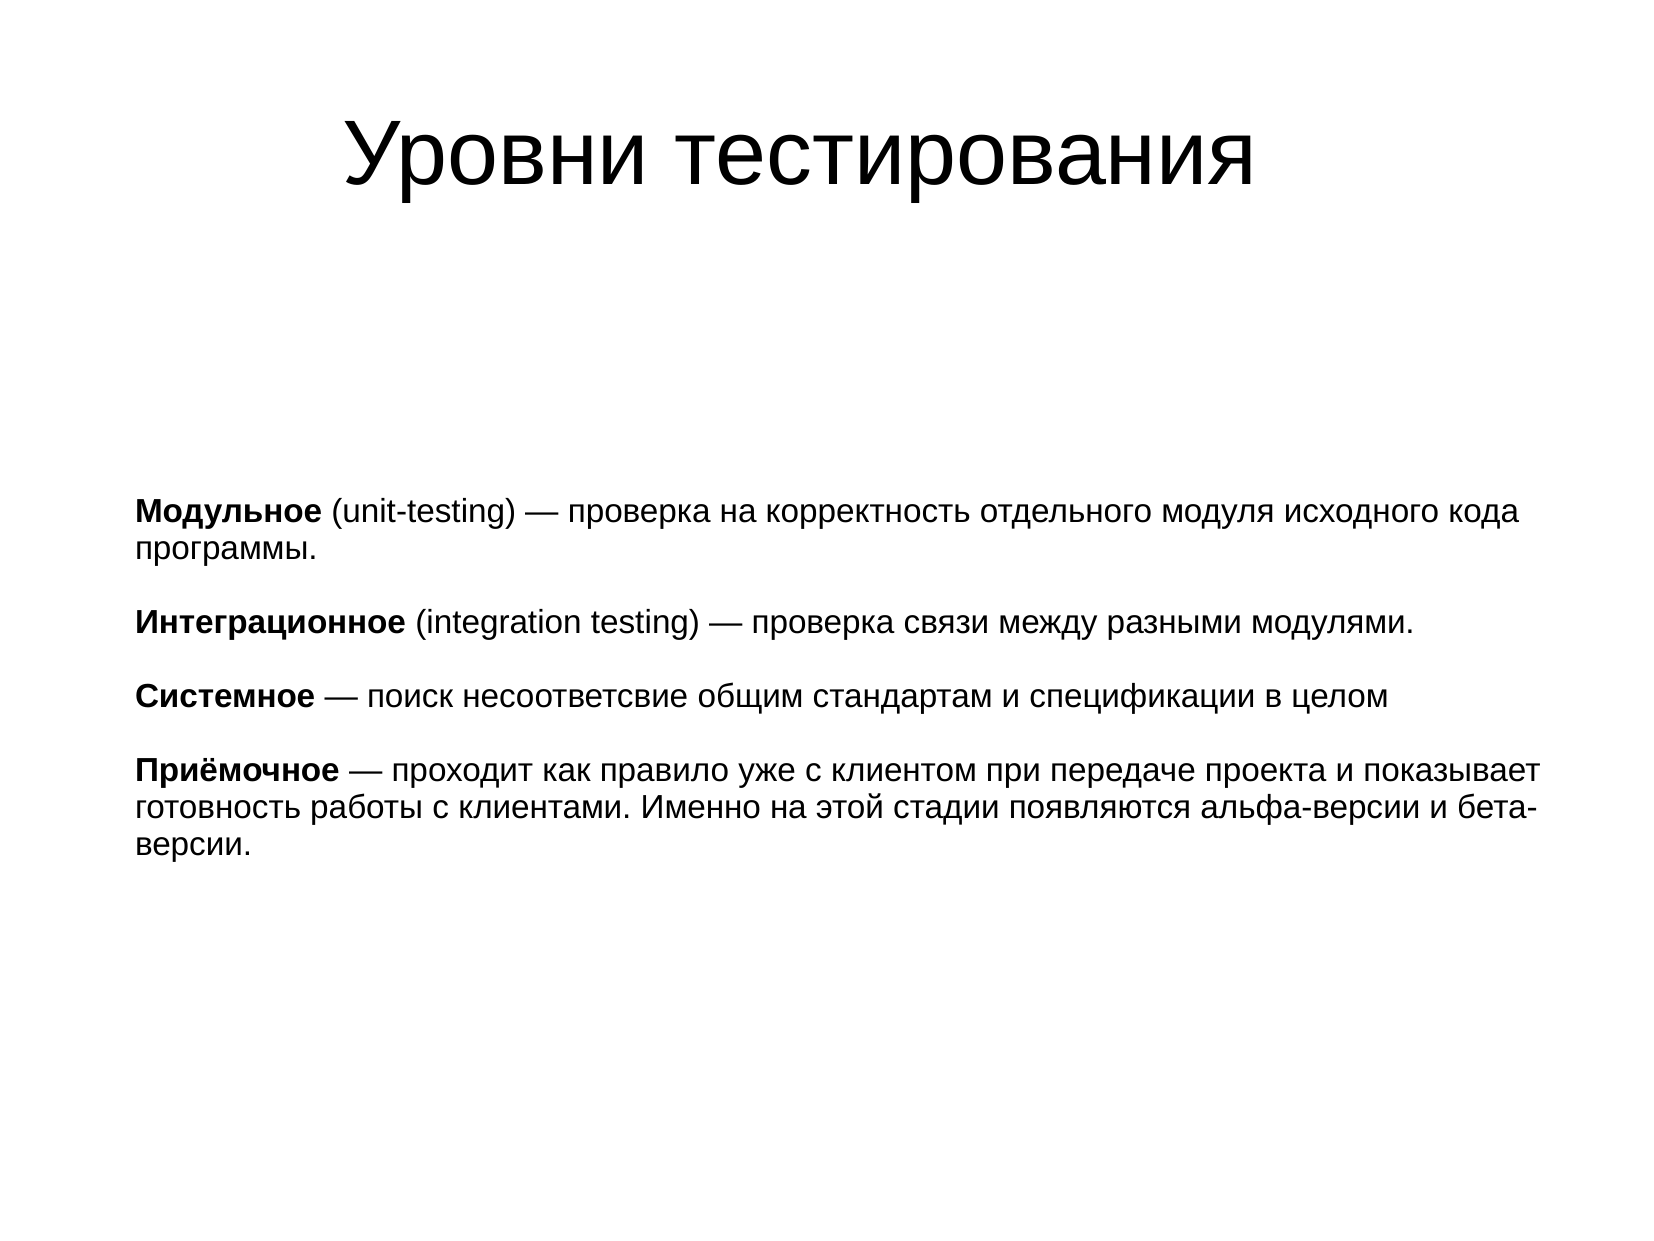

# Уровни тестирования
Модульное (unit-testing) — проверка на корректность отдельного модуля исходного кода программы.
Интеграционное (integration testing) — проверка связи между разными модулями.
Системное — поиск несоответсвие общим стандартам и спецификации в целом
Приёмочное — проходит как правило уже с клиентом при передаче проекта и показывает готовность работы с клиентами. Именно на этой стадии появляются альфа-версии и бета-версии.